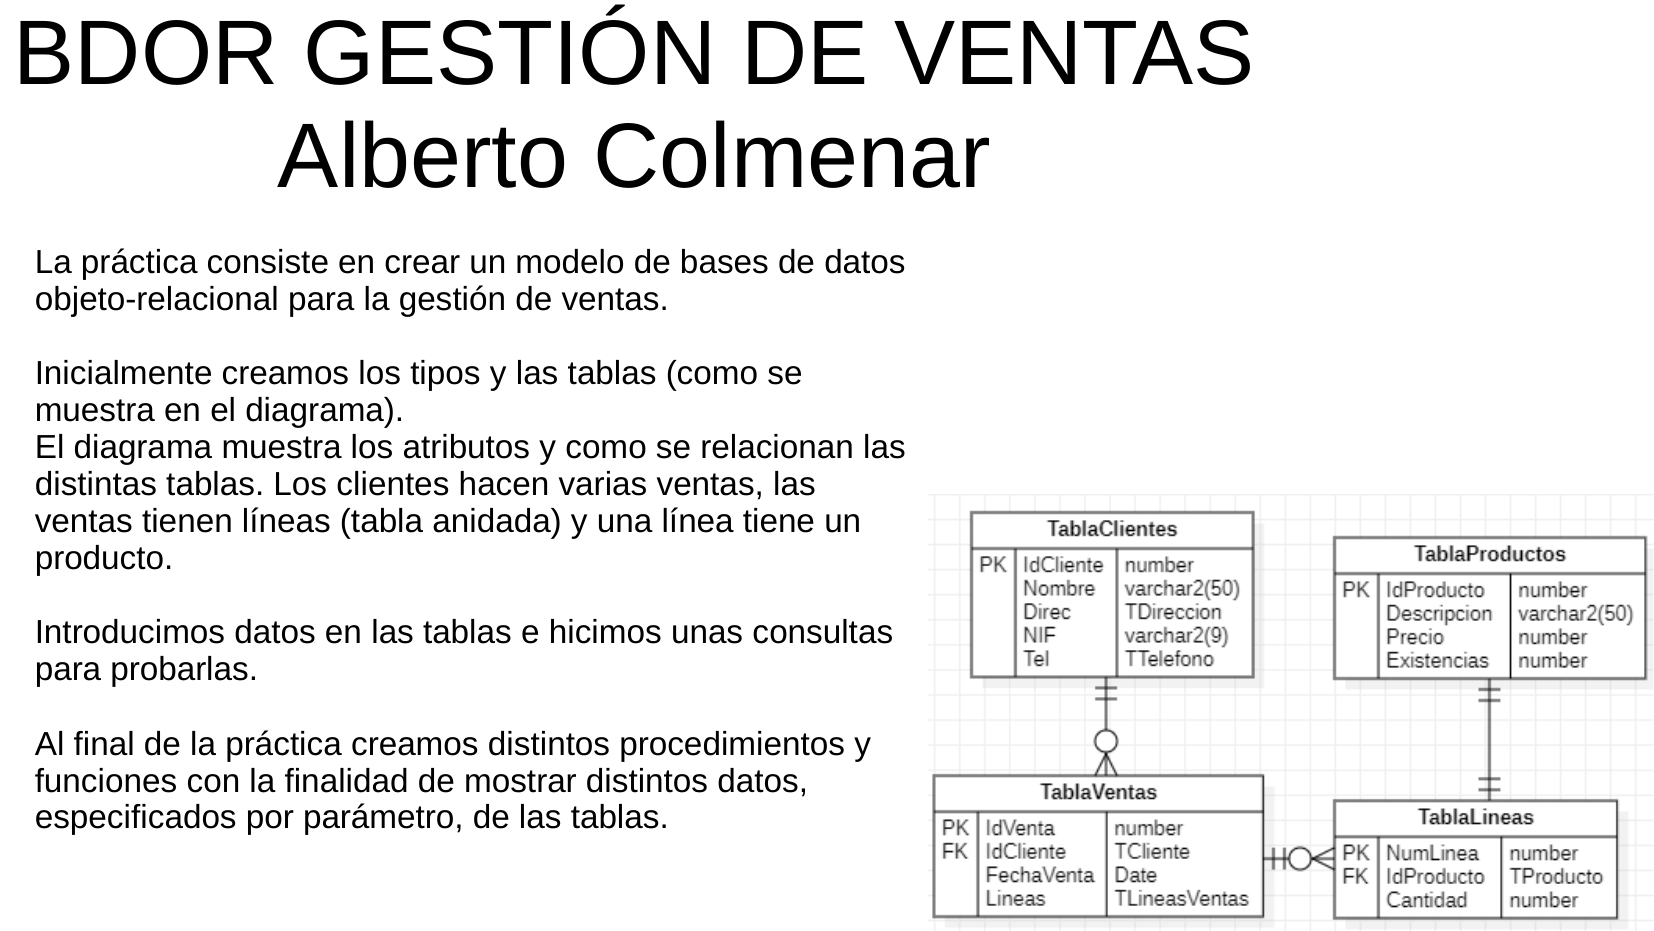

# BDOR GESTIÓN DE VENTAS Alberto Colmenar
La práctica consiste en crear un modelo de bases de datos objeto-relacional para la gestión de ventas.
Inicialmente creamos los tipos y las tablas (como se muestra en el diagrama).
El diagrama muestra los atributos y como se relacionan las distintas tablas. Los clientes hacen varias ventas, las ventas tienen líneas (tabla anidada) y una línea tiene un producto.
Introducimos datos en las tablas e hicimos unas consultas para probarlas.
Al final de la práctica creamos distintos procedimientos y funciones con la finalidad de mostrar distintos datos, especificados por parámetro, de las tablas.